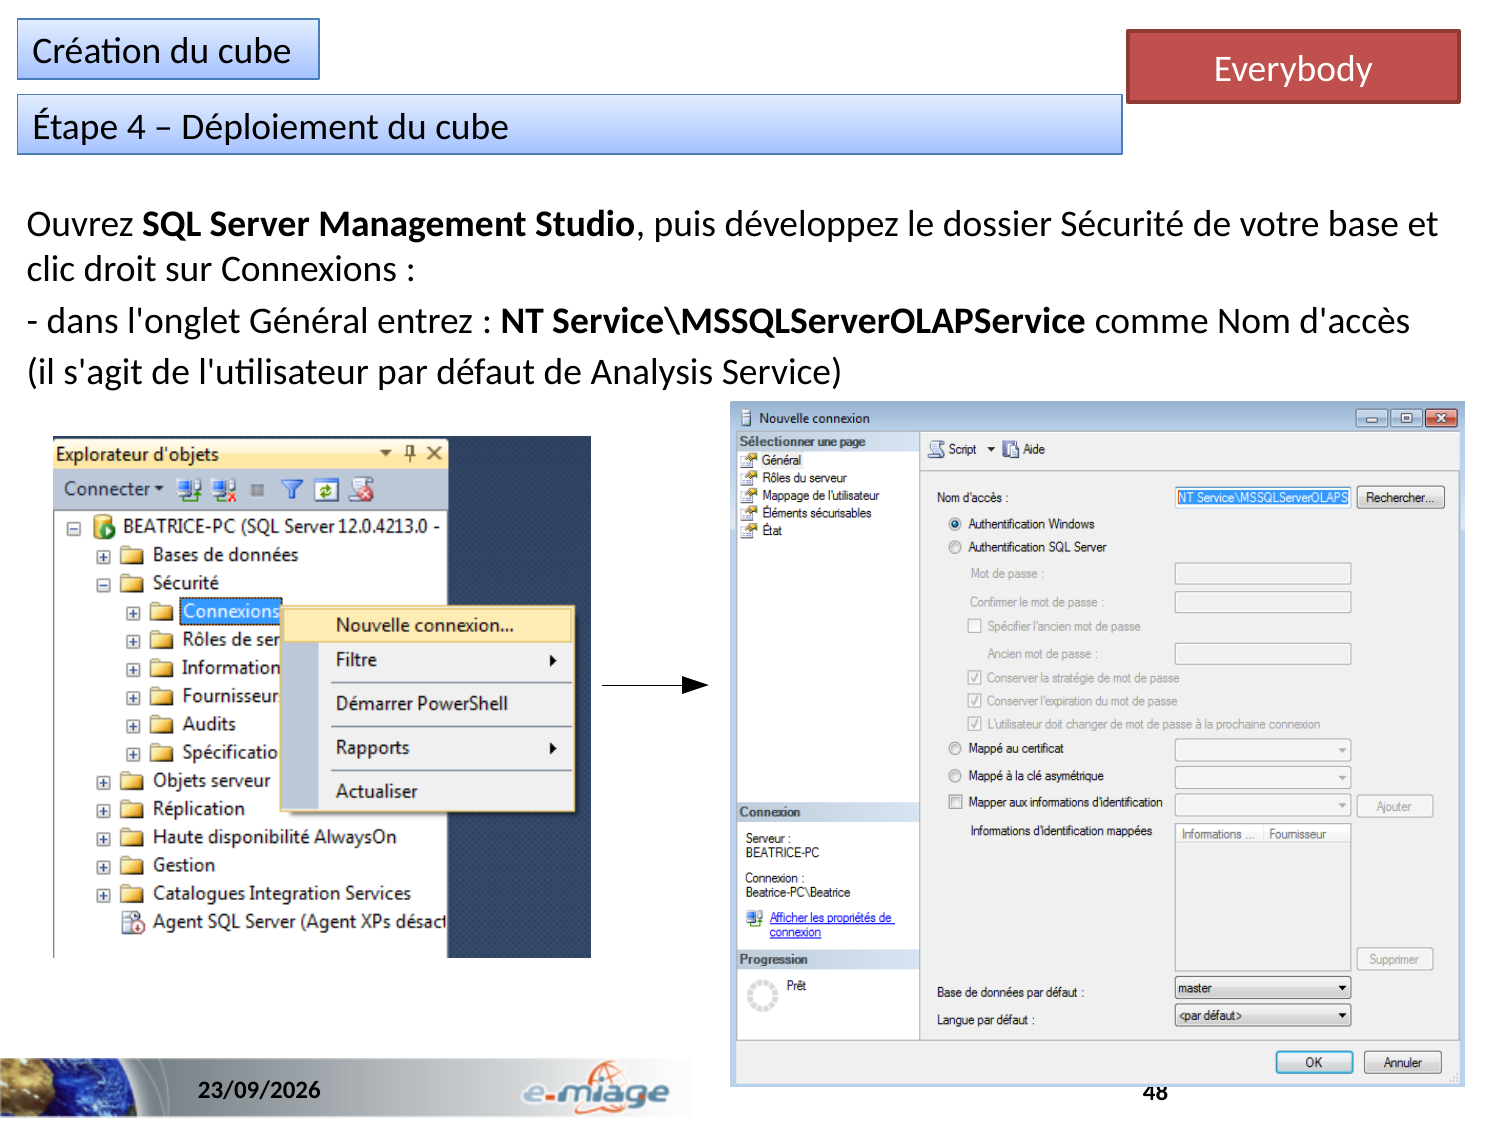

Création du cube
Everybody
Étape 4 – Déploiement du cube
Ouvrez SQL Server Management Studio, puis développez le dossier Sécurité de votre base et clic droit sur Connexions :
- dans l'onglet Général entrez : NT Service\MSSQLServerOLAPService comme Nom d'accès
(il s'agit de l'utilisateur par défaut de Analysis Service)